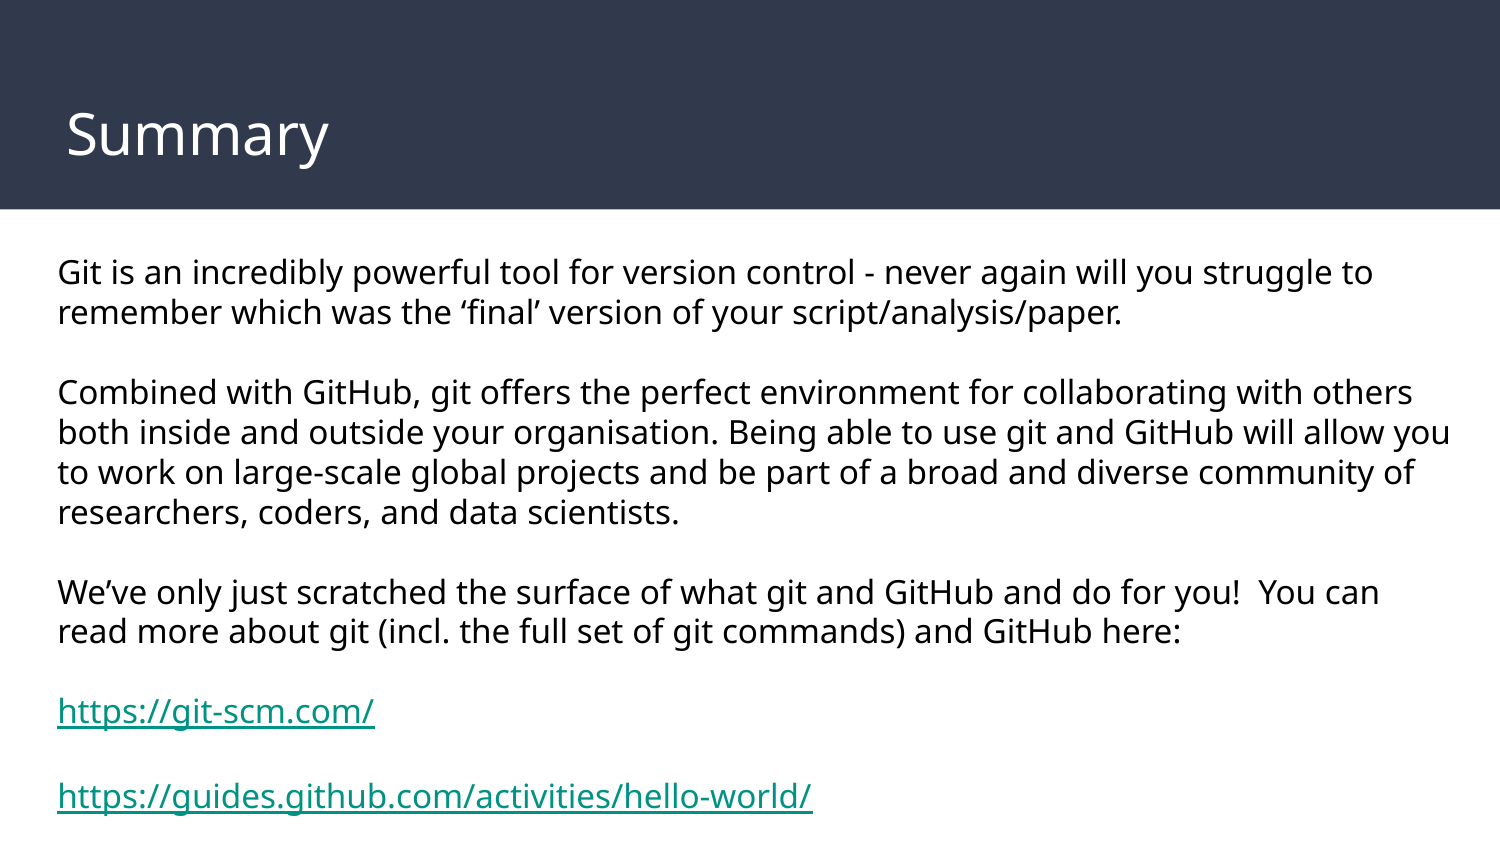

# Summary
Git is an incredibly powerful tool for version control - never again will you struggle to remember which was the ‘final’ version of your script/analysis/paper.
Combined with GitHub, git offers the perfect environment for collaborating with others both inside and outside your organisation. Being able to use git and GitHub will allow you to work on large-scale global projects and be part of a broad and diverse community of researchers, coders, and data scientists.
We’ve only just scratched the surface of what git and GitHub and do for you! You can read more about git (incl. the full set of git commands) and GitHub here:
https://git-scm.com/
https://guides.github.com/activities/hello-world/